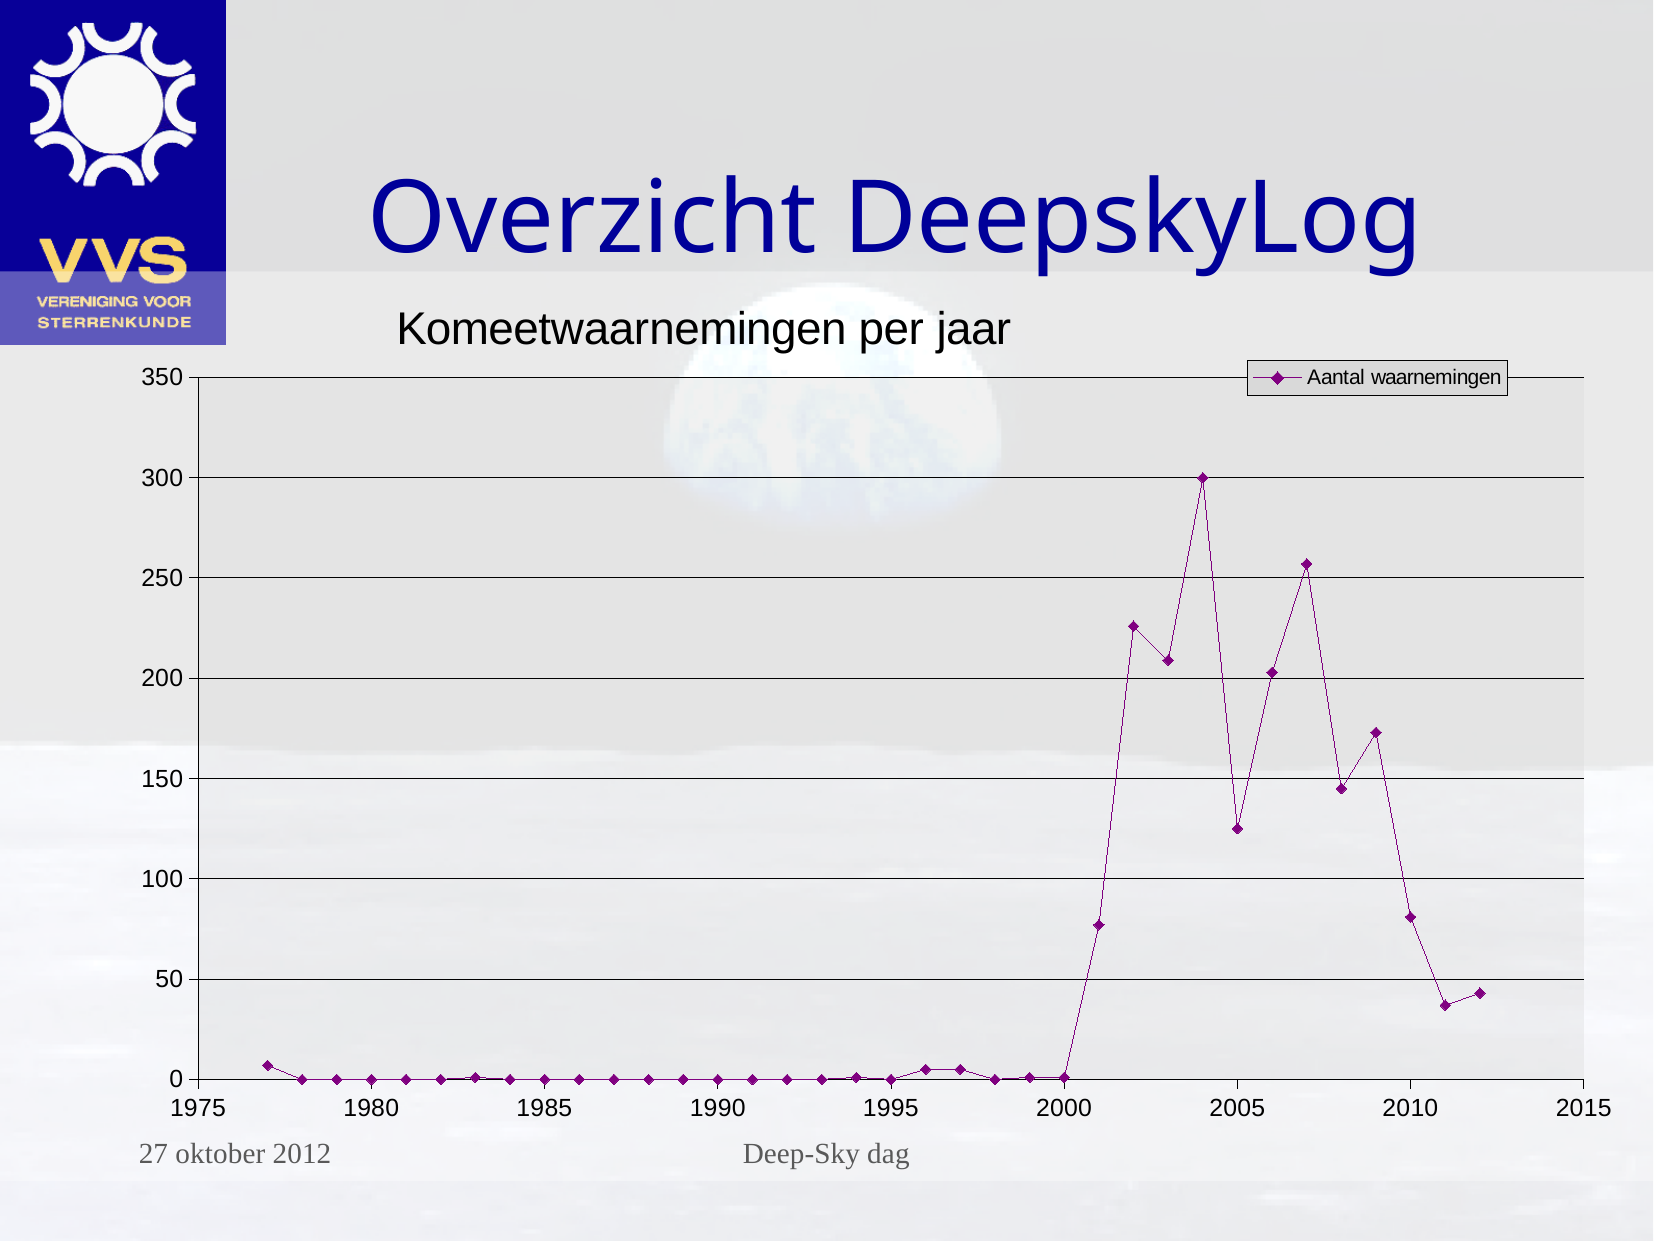

# Overzicht DeepskyLog
### Chart: Komeetwaarnemingen per jaar
| Category | Aantal waarnemingen |
|---|---|27 oktober 2012
Deep-Sky dag